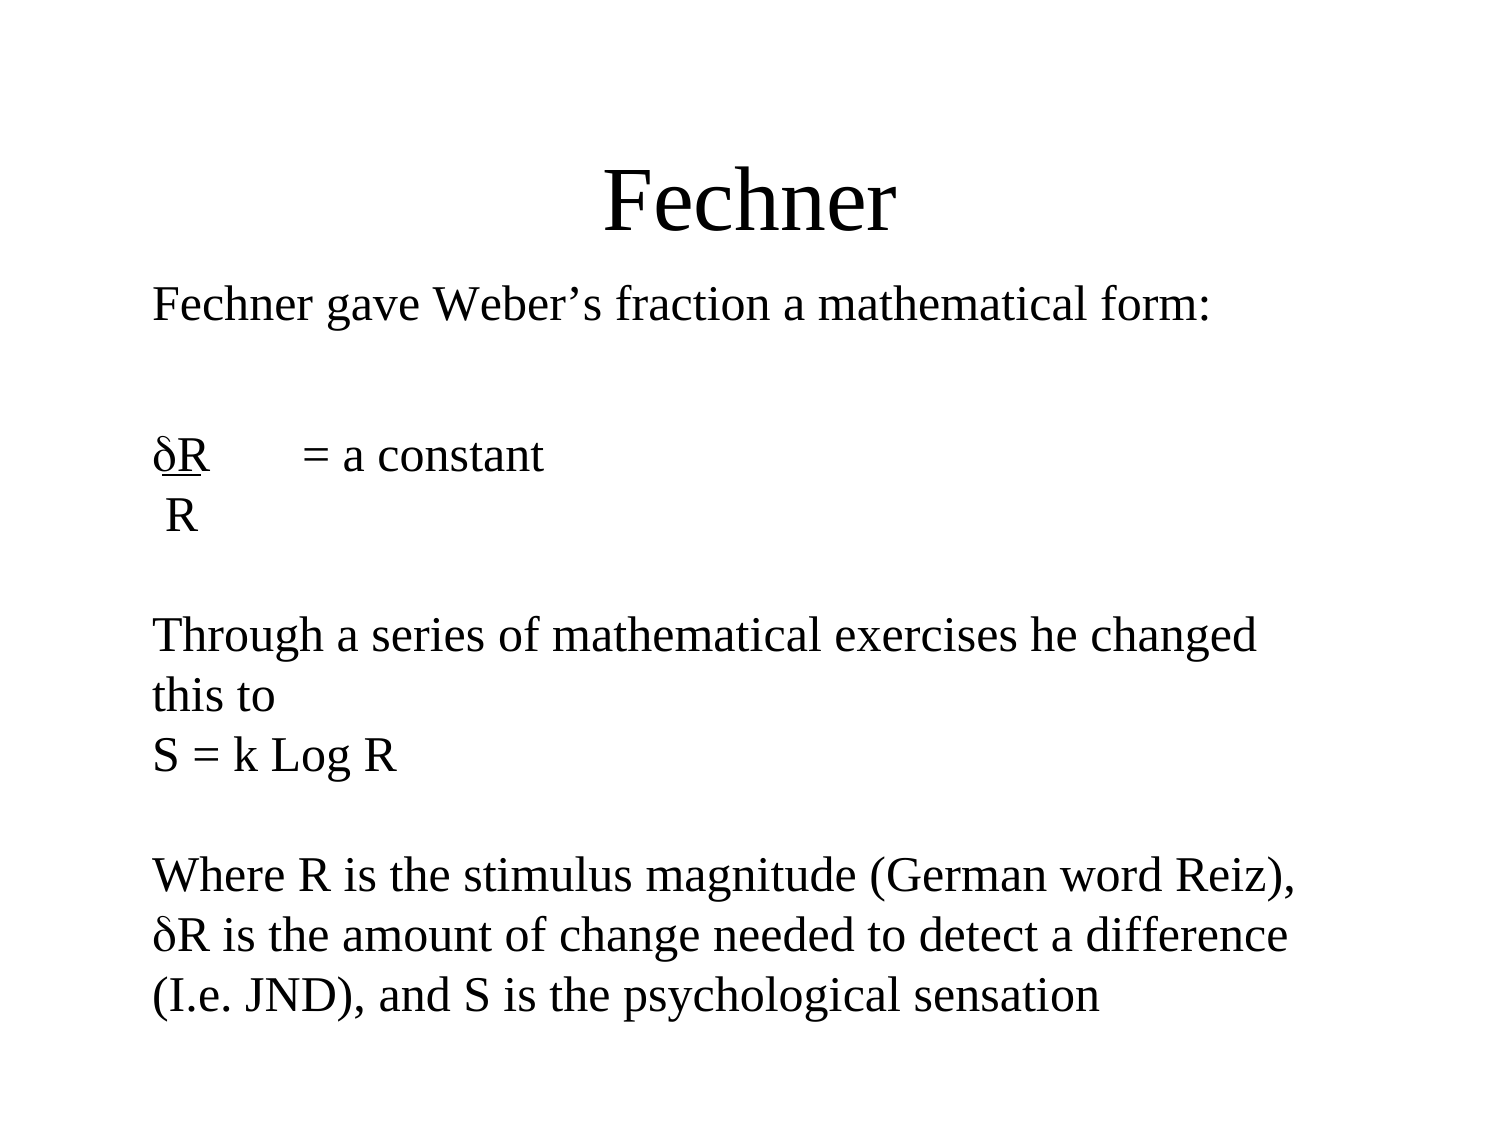

# Fechner
Fechner gave Weber’s fraction a mathematical form:
R	= a constant
 R
Through a series of mathematical exercises he changed this to
S = k Log R
Where R is the stimulus magnitude (German word Reiz),
R is the amount of change needed to detect a difference (I.e. JND), and S is the psychological sensation